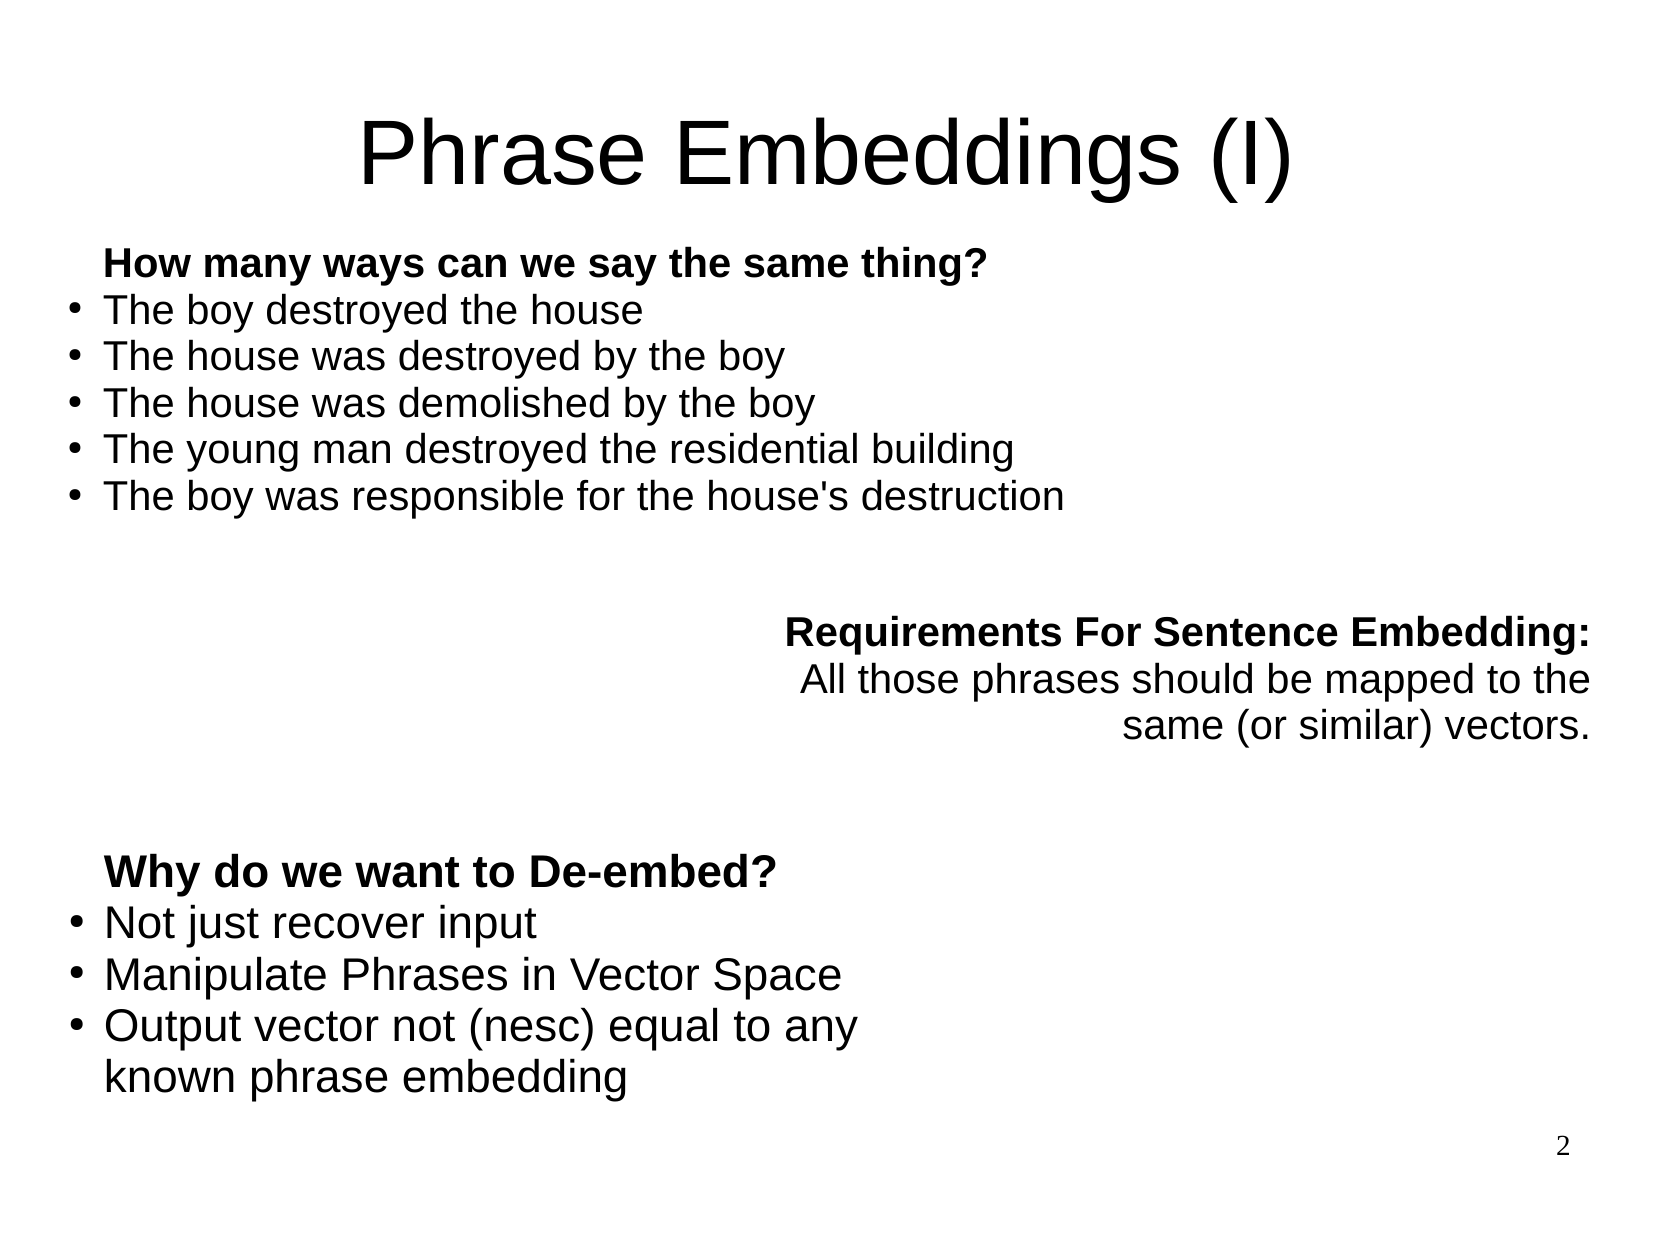

# Phrase Embeddings (I)
How many ways can we say the same thing?
The boy destroyed the house
The house was destroyed by the boy
The house was demolished by the boy
The young man destroyed the residential building
The boy was responsible for the house's destruction
Requirements For Sentence Embedding:
All those phrases should be mapped to the same (or similar) vectors.
Why do we want to De-embed?
Not just recover input
Manipulate Phrases in Vector Space
Output vector not (nesc) equal to any
known phrase embedding
2